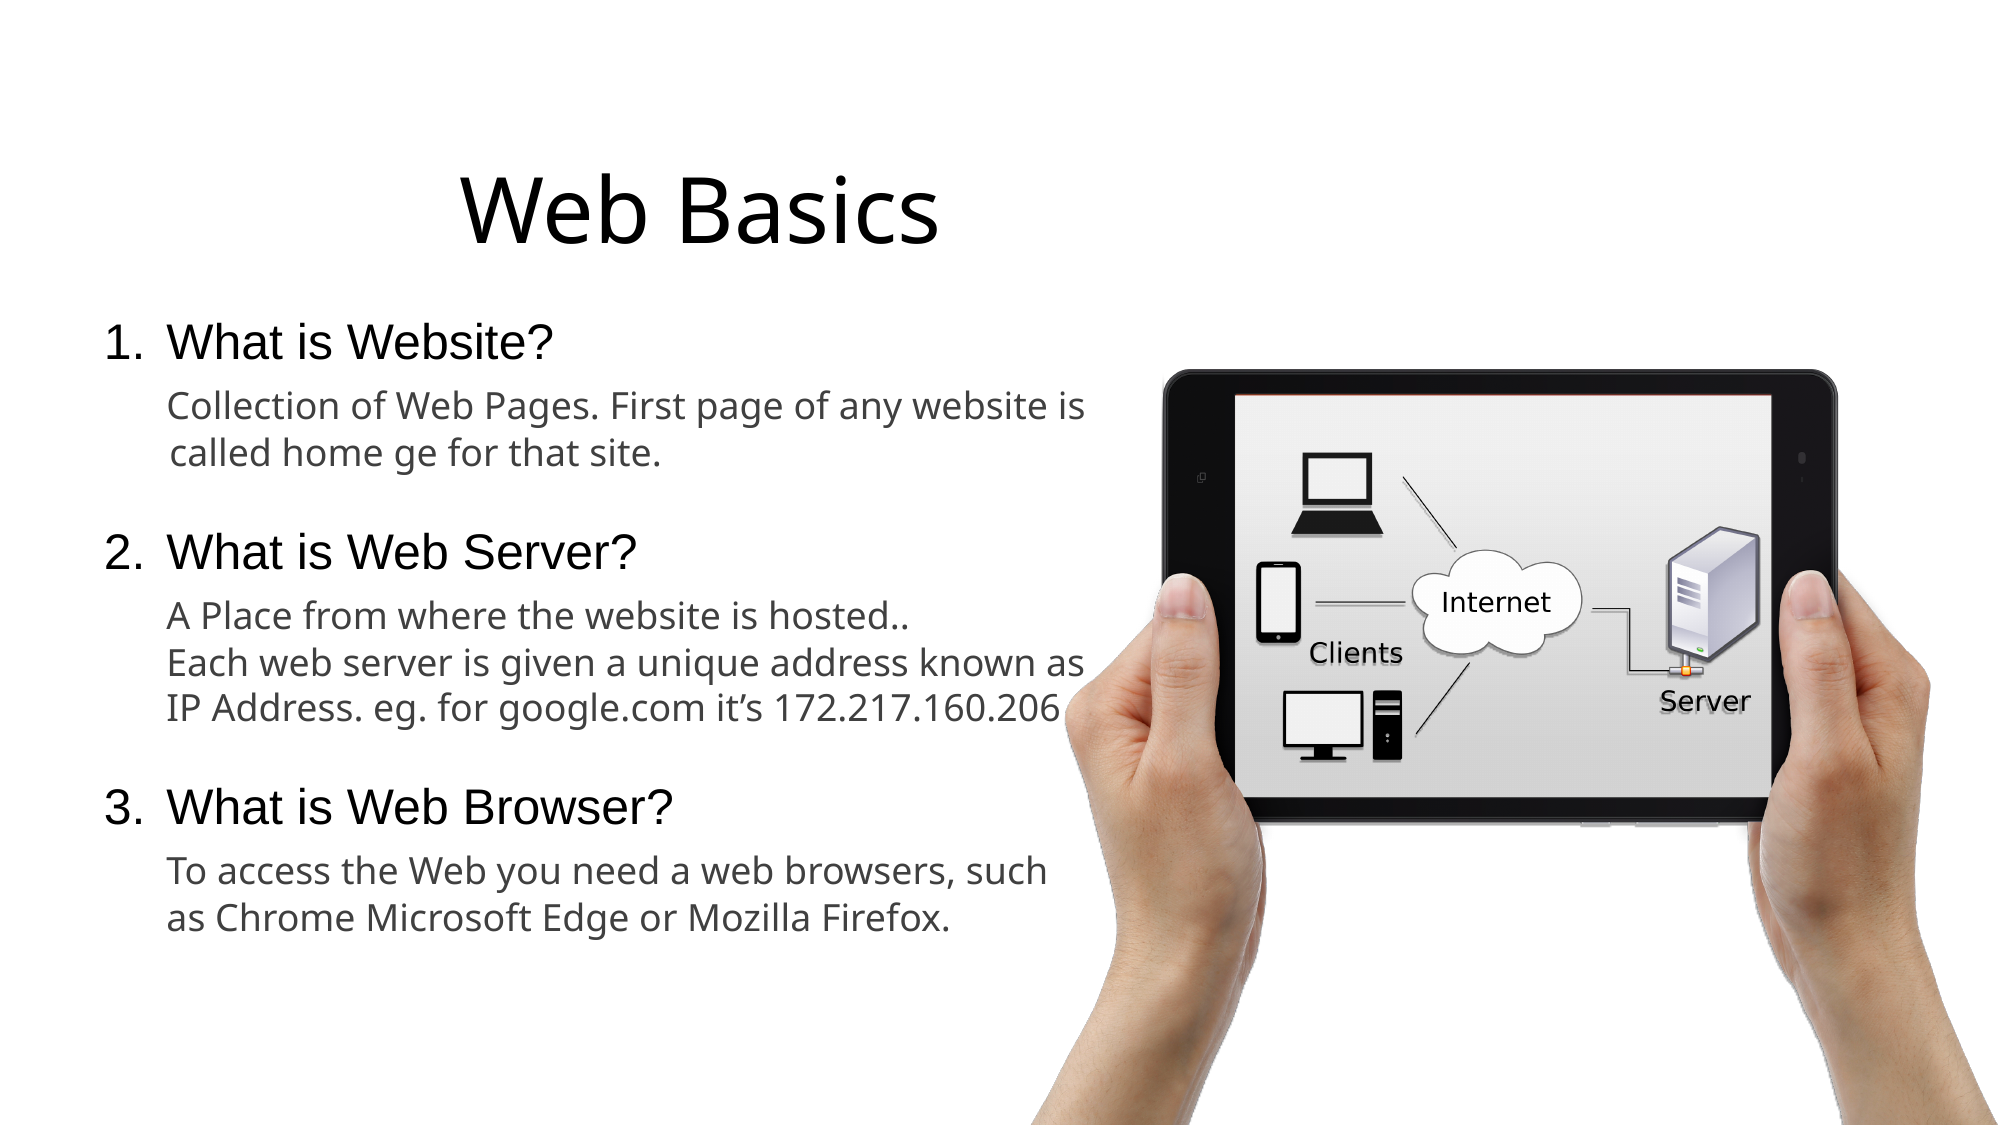

Web Basics
What is Website?
 	Collection of Web Pages. First page of any website is
 called home ge for that site.
What is Web Server?
 	A Place from where the website is hosted..
	Each web server is given a unique address known as
	IP Address. eg. for google.com it’s 172.217.160.206
What is Web Browser?
 	To access the Web you need a web browsers, such
as Chrome Microsoft Edge or Mozilla Firefox.